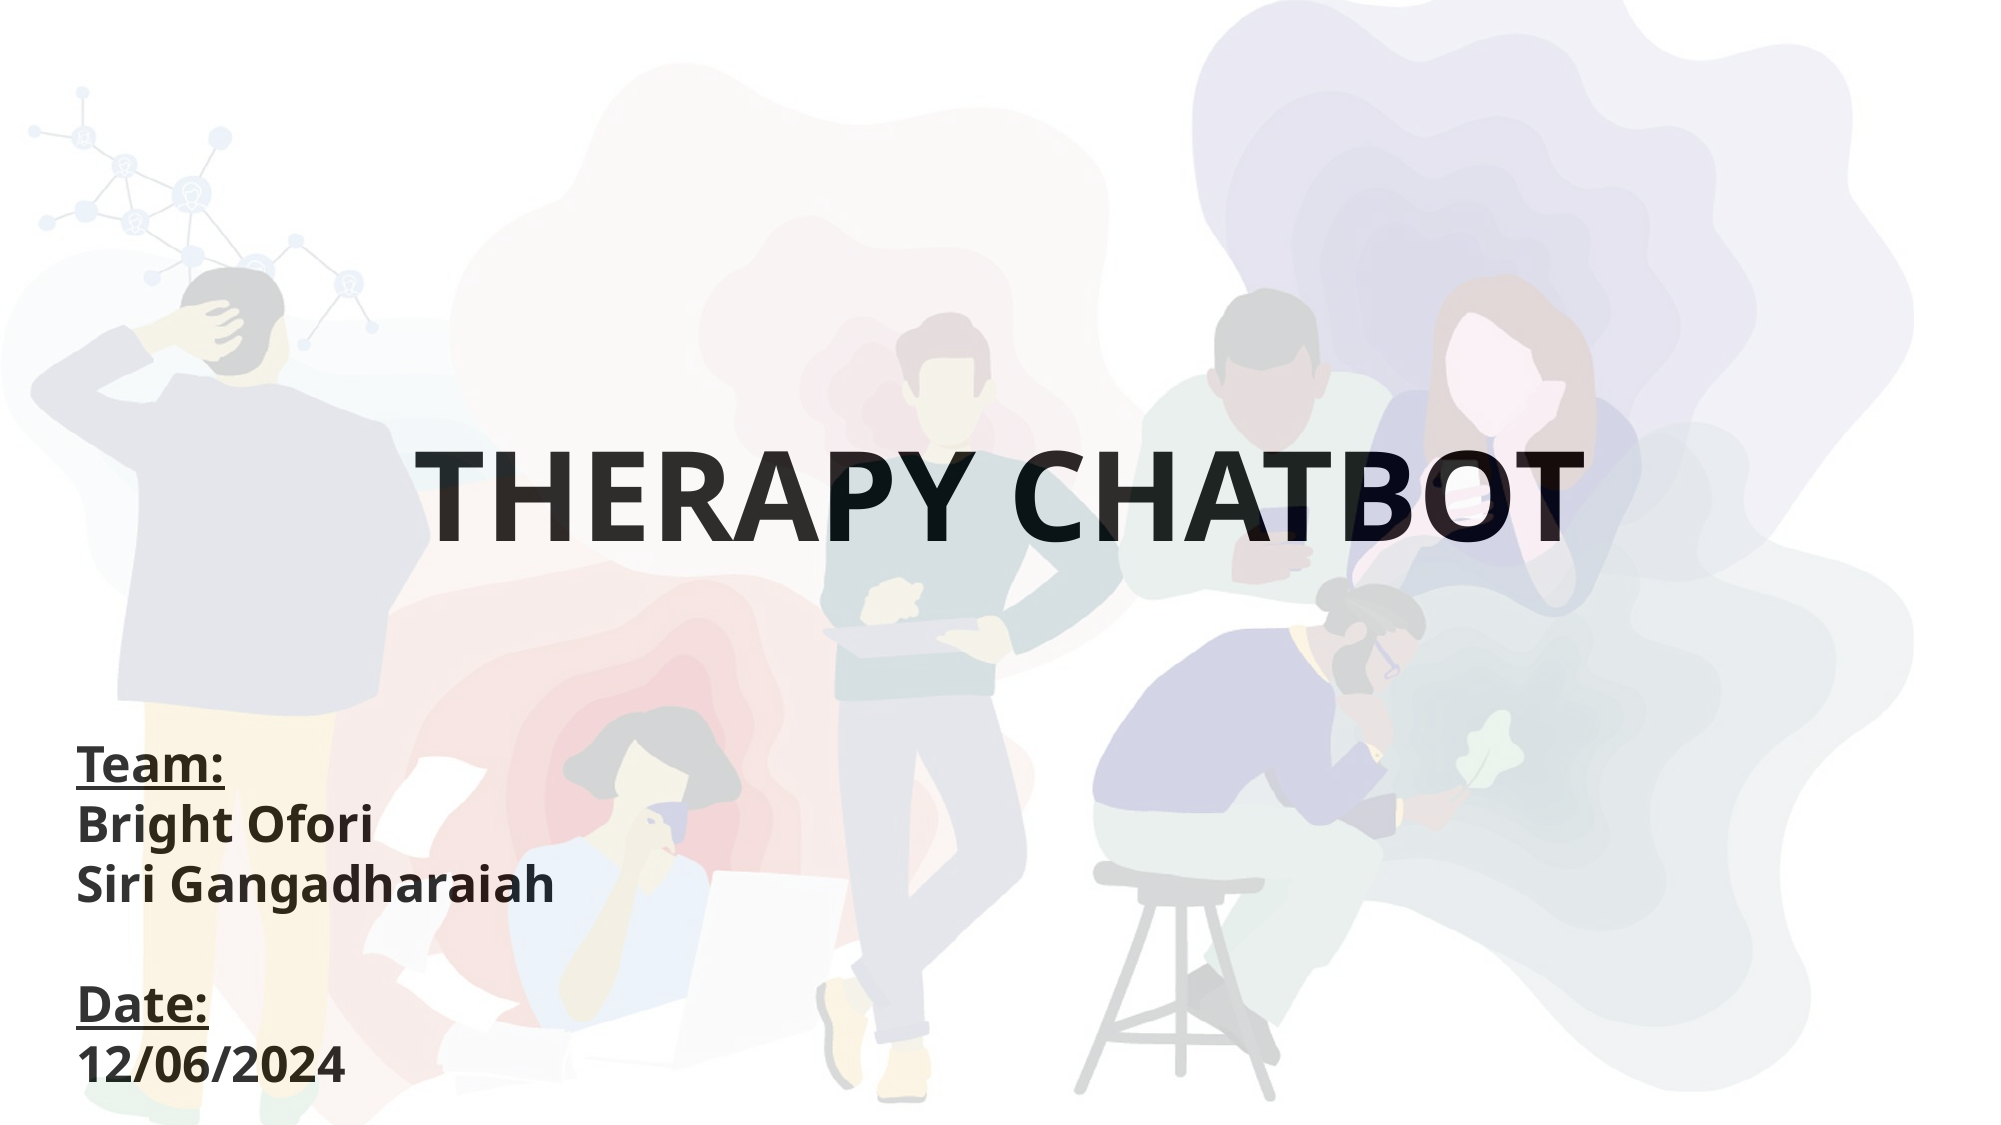

# THERAPY CHATBOT
Team:
Bright Ofori
Siri Gangadharaiah
Date:
12/06/2024